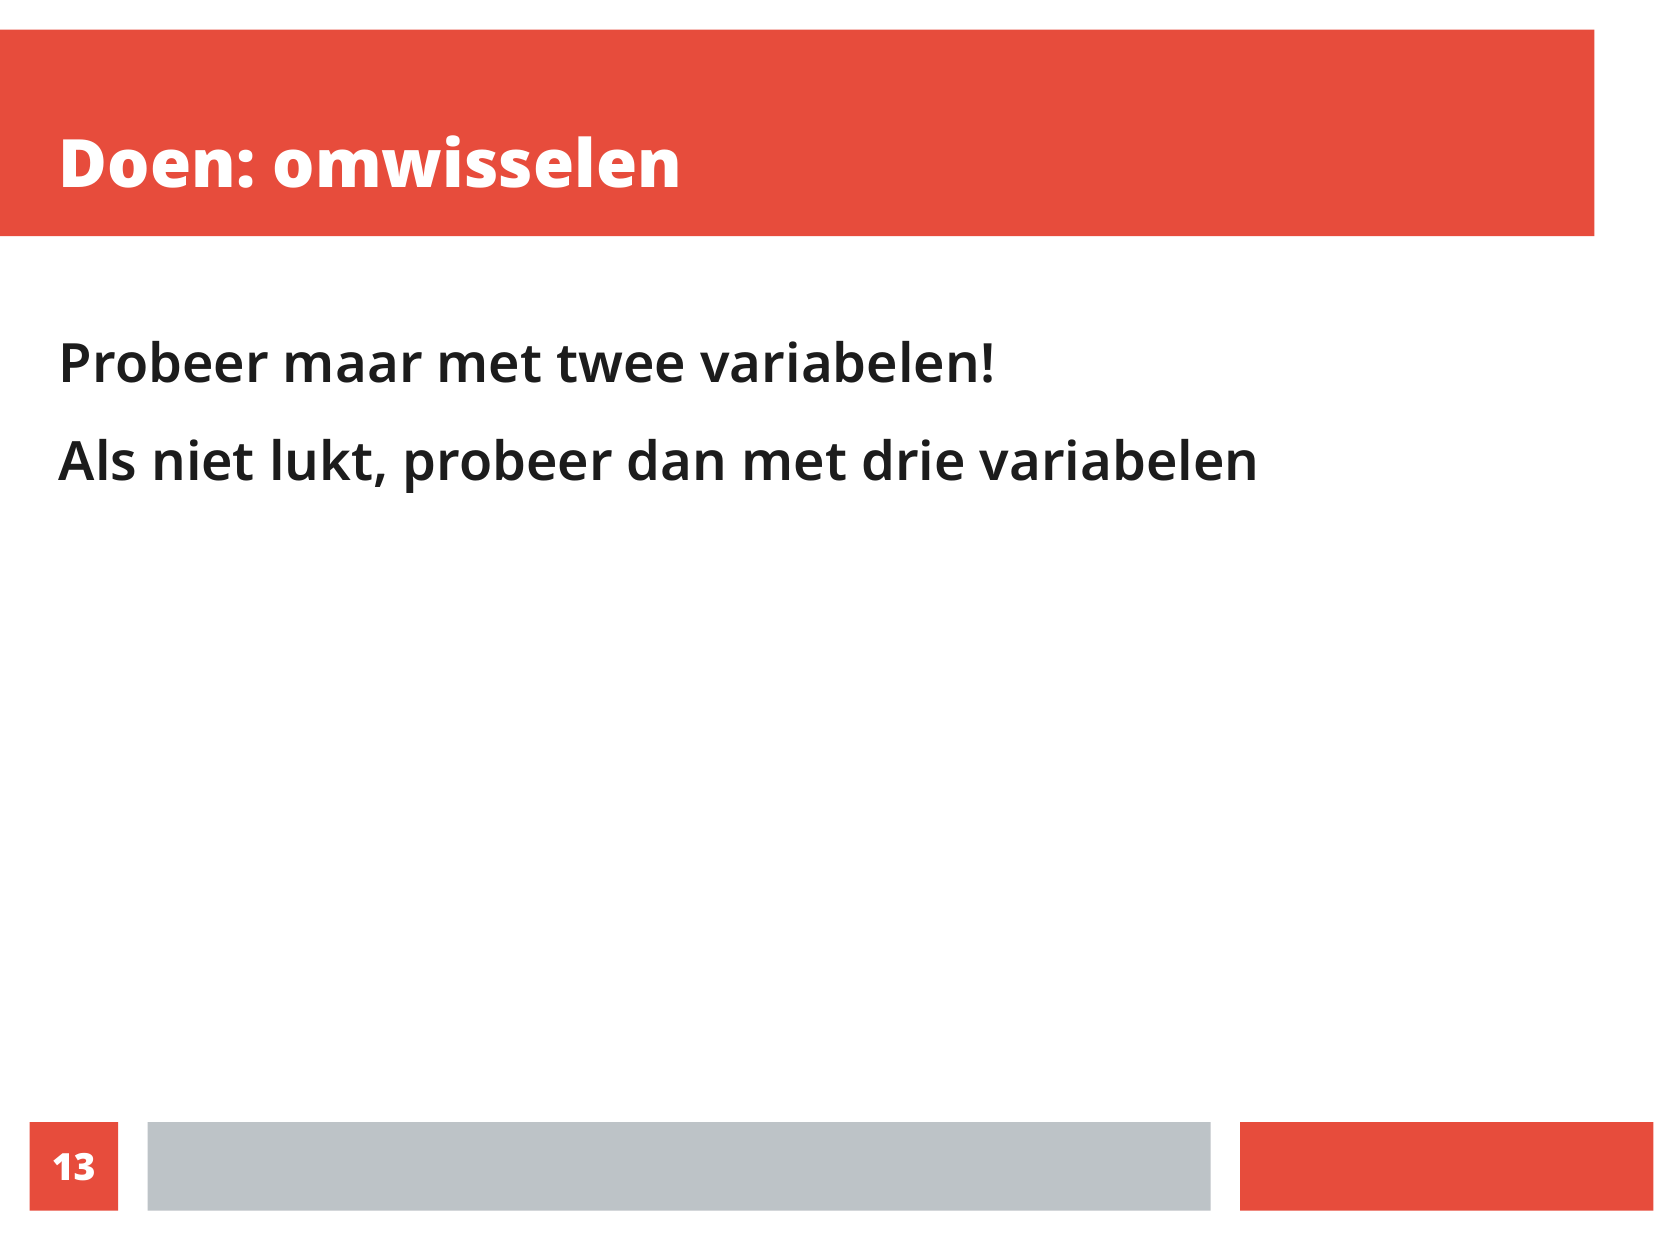

# Doen: omwisselen
Probeer maar met twee variabelen!
Als niet lukt, probeer dan met drie variabelen
13